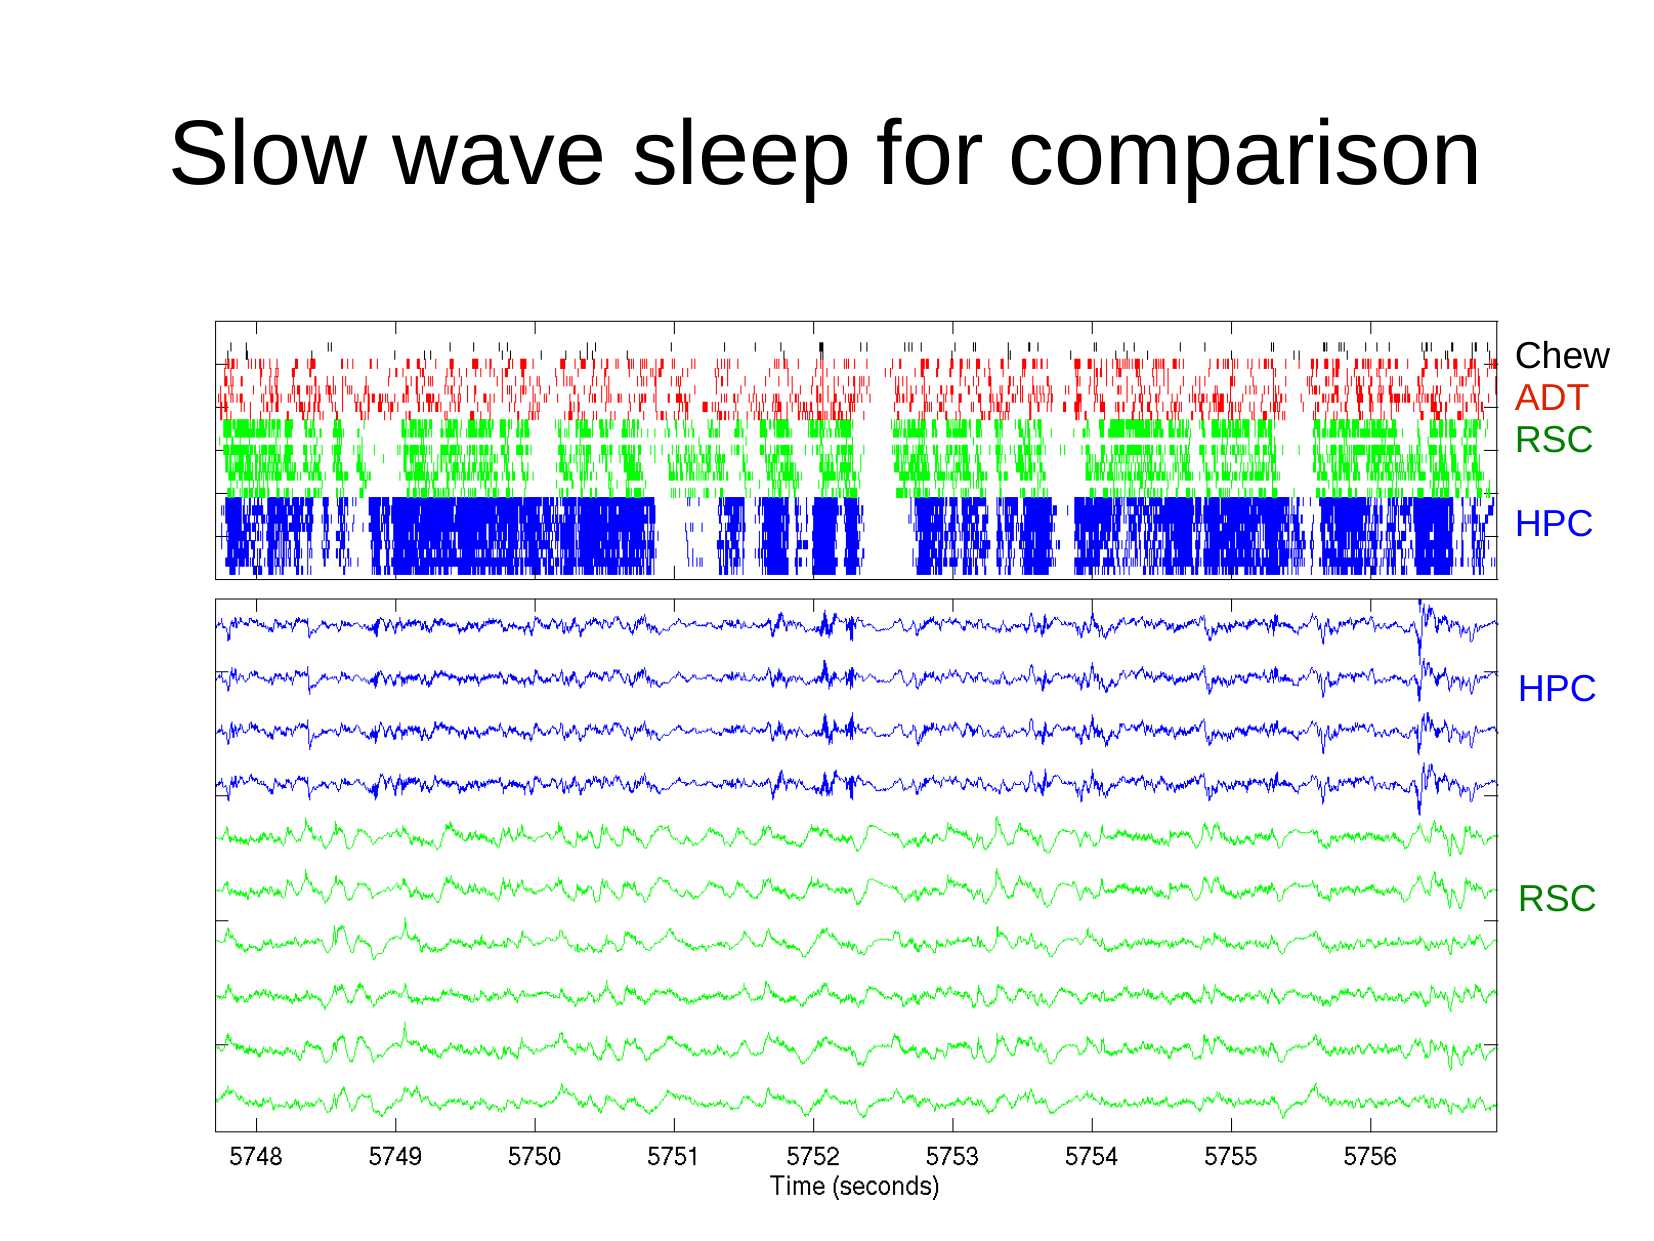

# Slow wave sleep for comparison
Chew
ADT
RSC
HPC
HPC
RSC